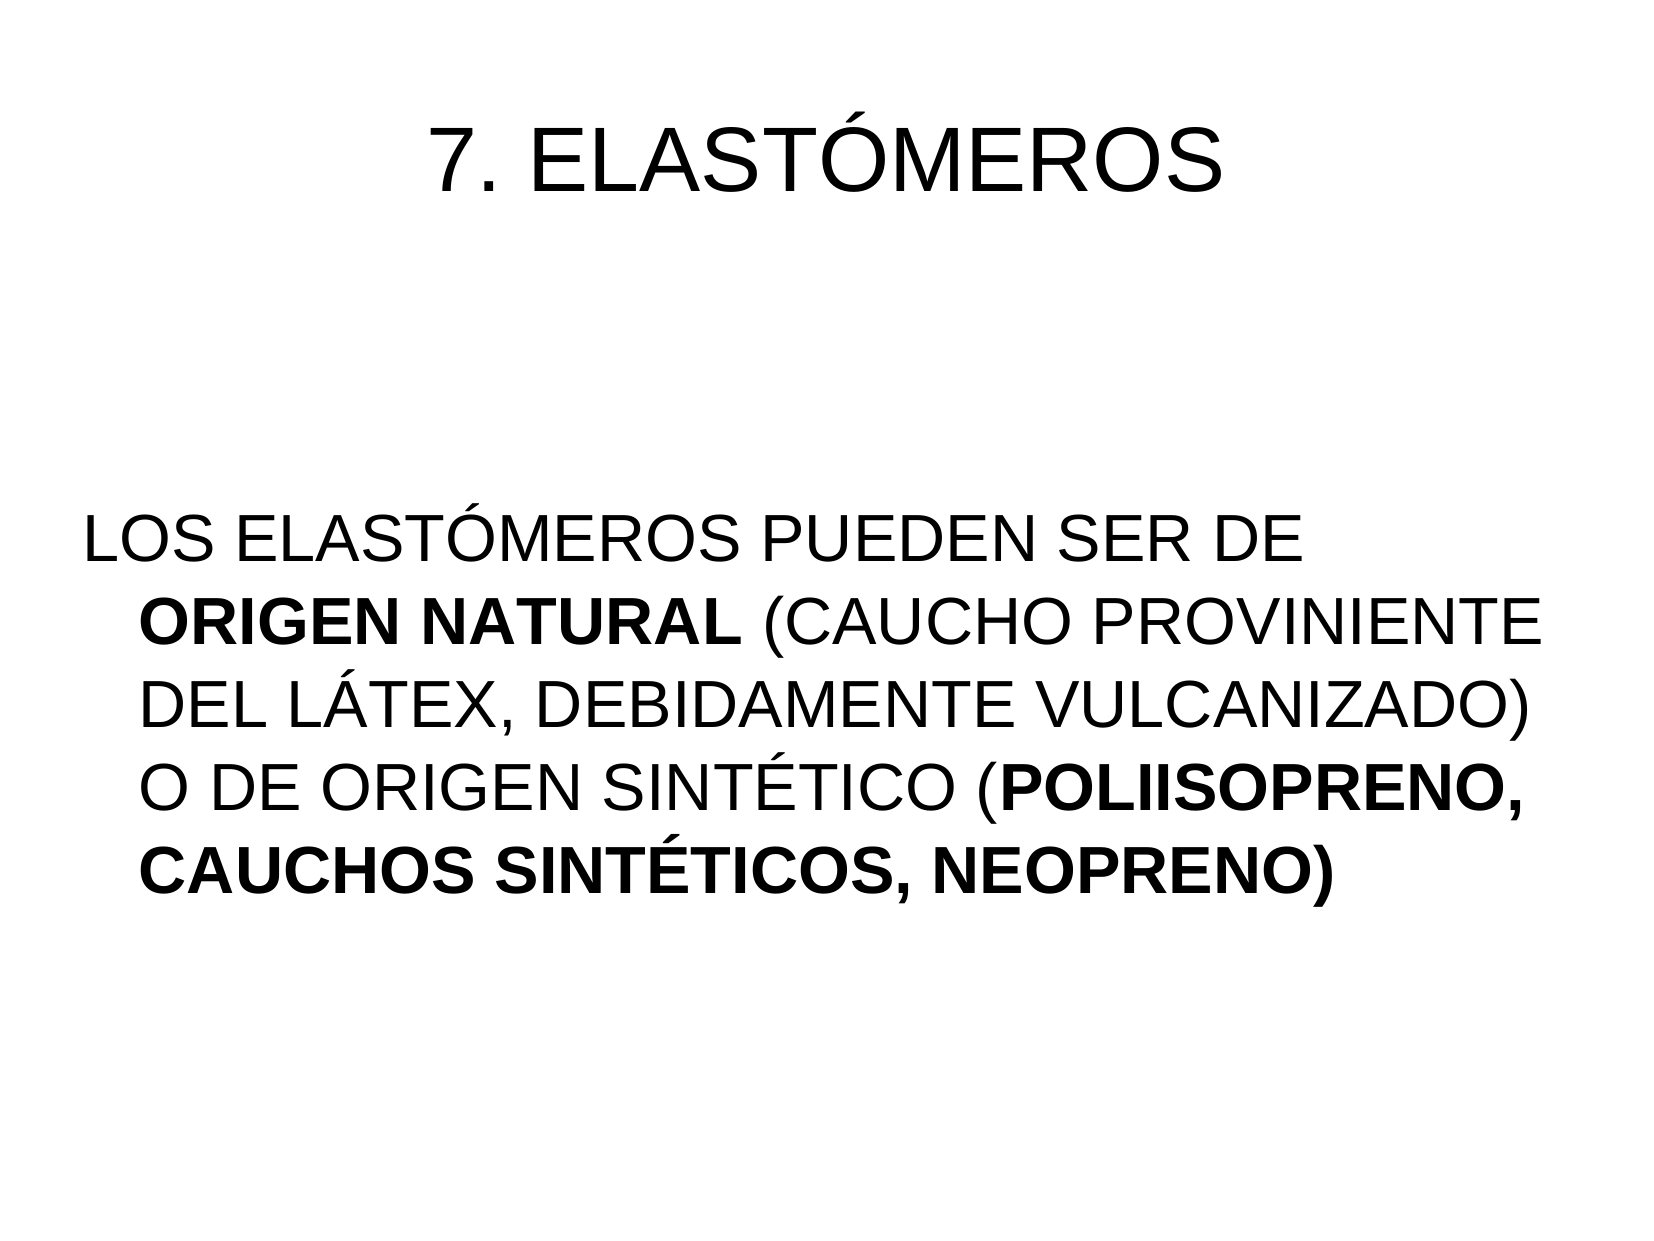

# 7. ELASTÓMEROS
LOS ELASTÓMEROS PUEDEN SER DE ORIGEN NATURAL (CAUCHO PROVINIENTE DEL LÁTEX, DEBIDAMENTE VULCANIZADO) O DE ORIGEN SINTÉTICO (POLIISOPRENO, CAUCHOS SINTÉTICOS, NEOPRENO)